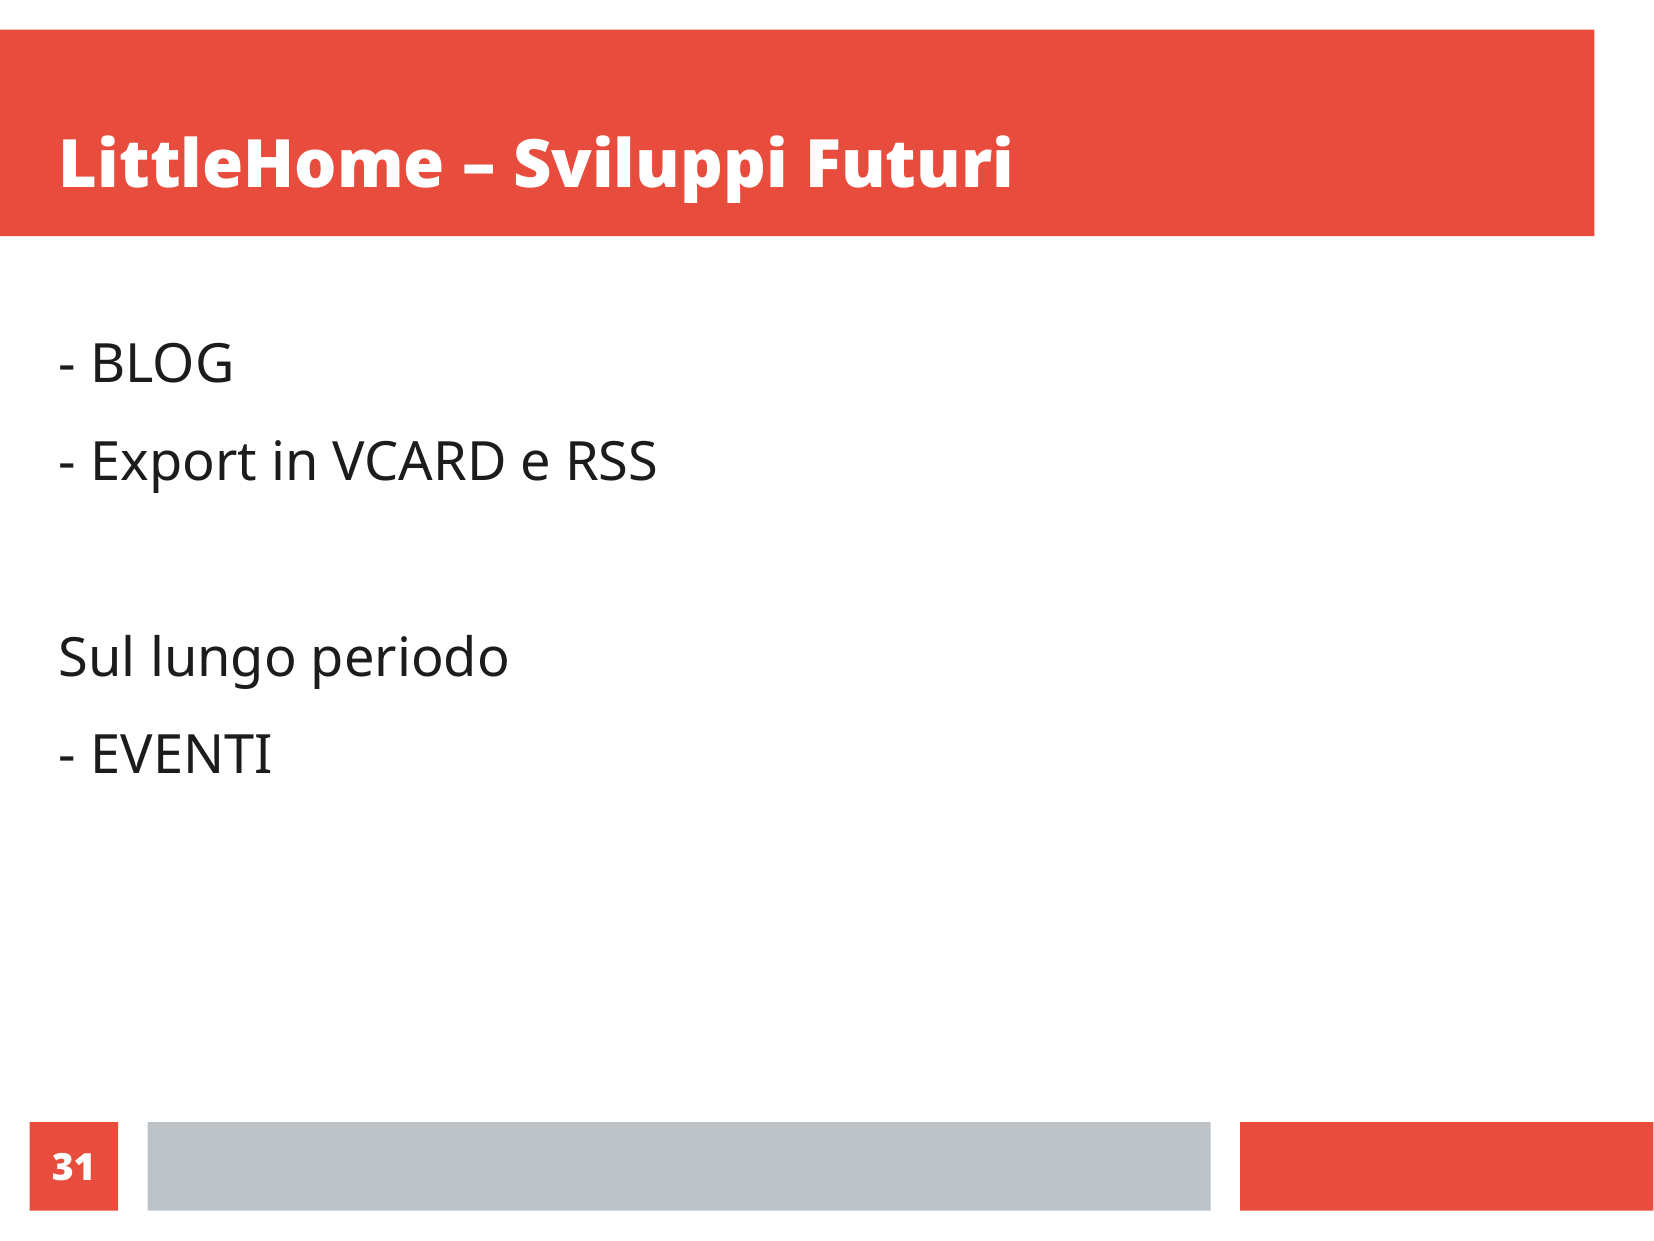

# LittleHome – Sviluppi Futuri
- BLOG
- Export in VCARD e RSS
Sul lungo periodo
- EVENTI
31